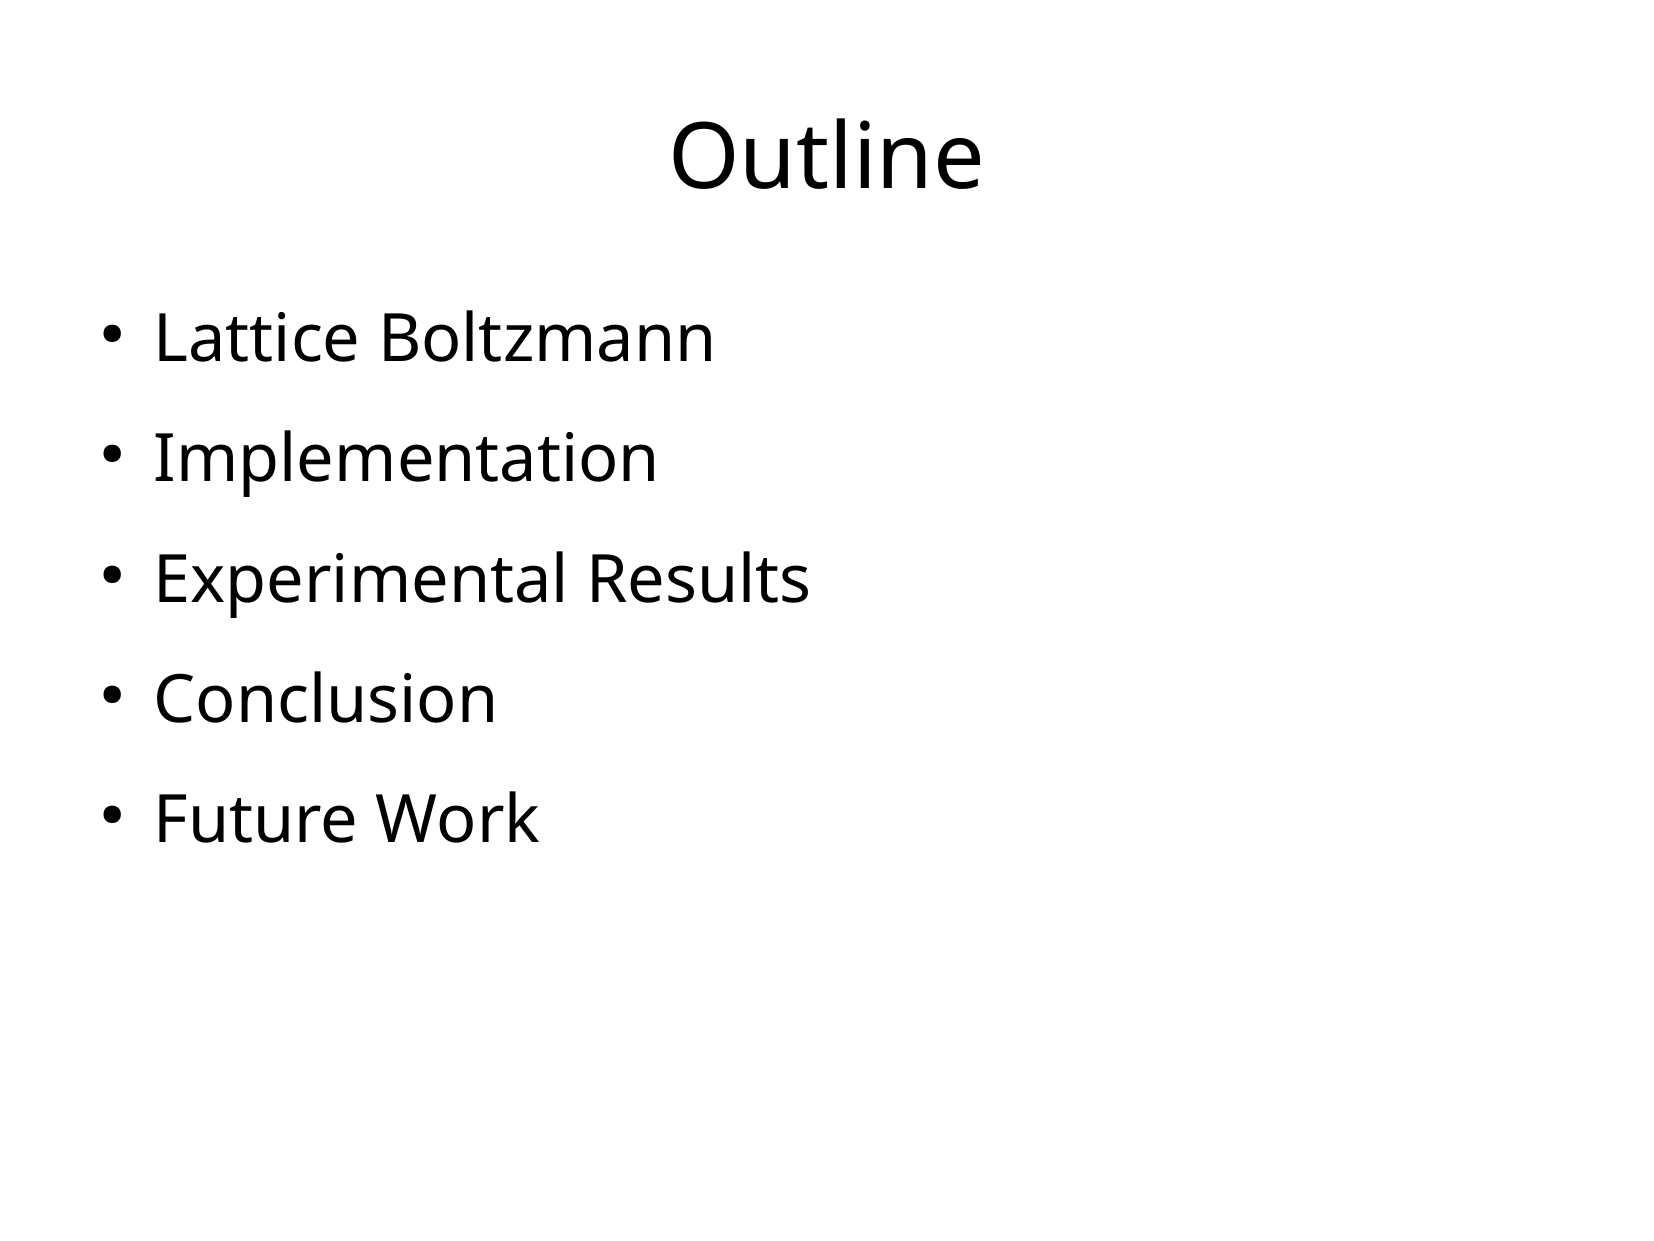

# Outline
Lattice Boltzmann
Implementation
Experimental Results
Conclusion
Future Work